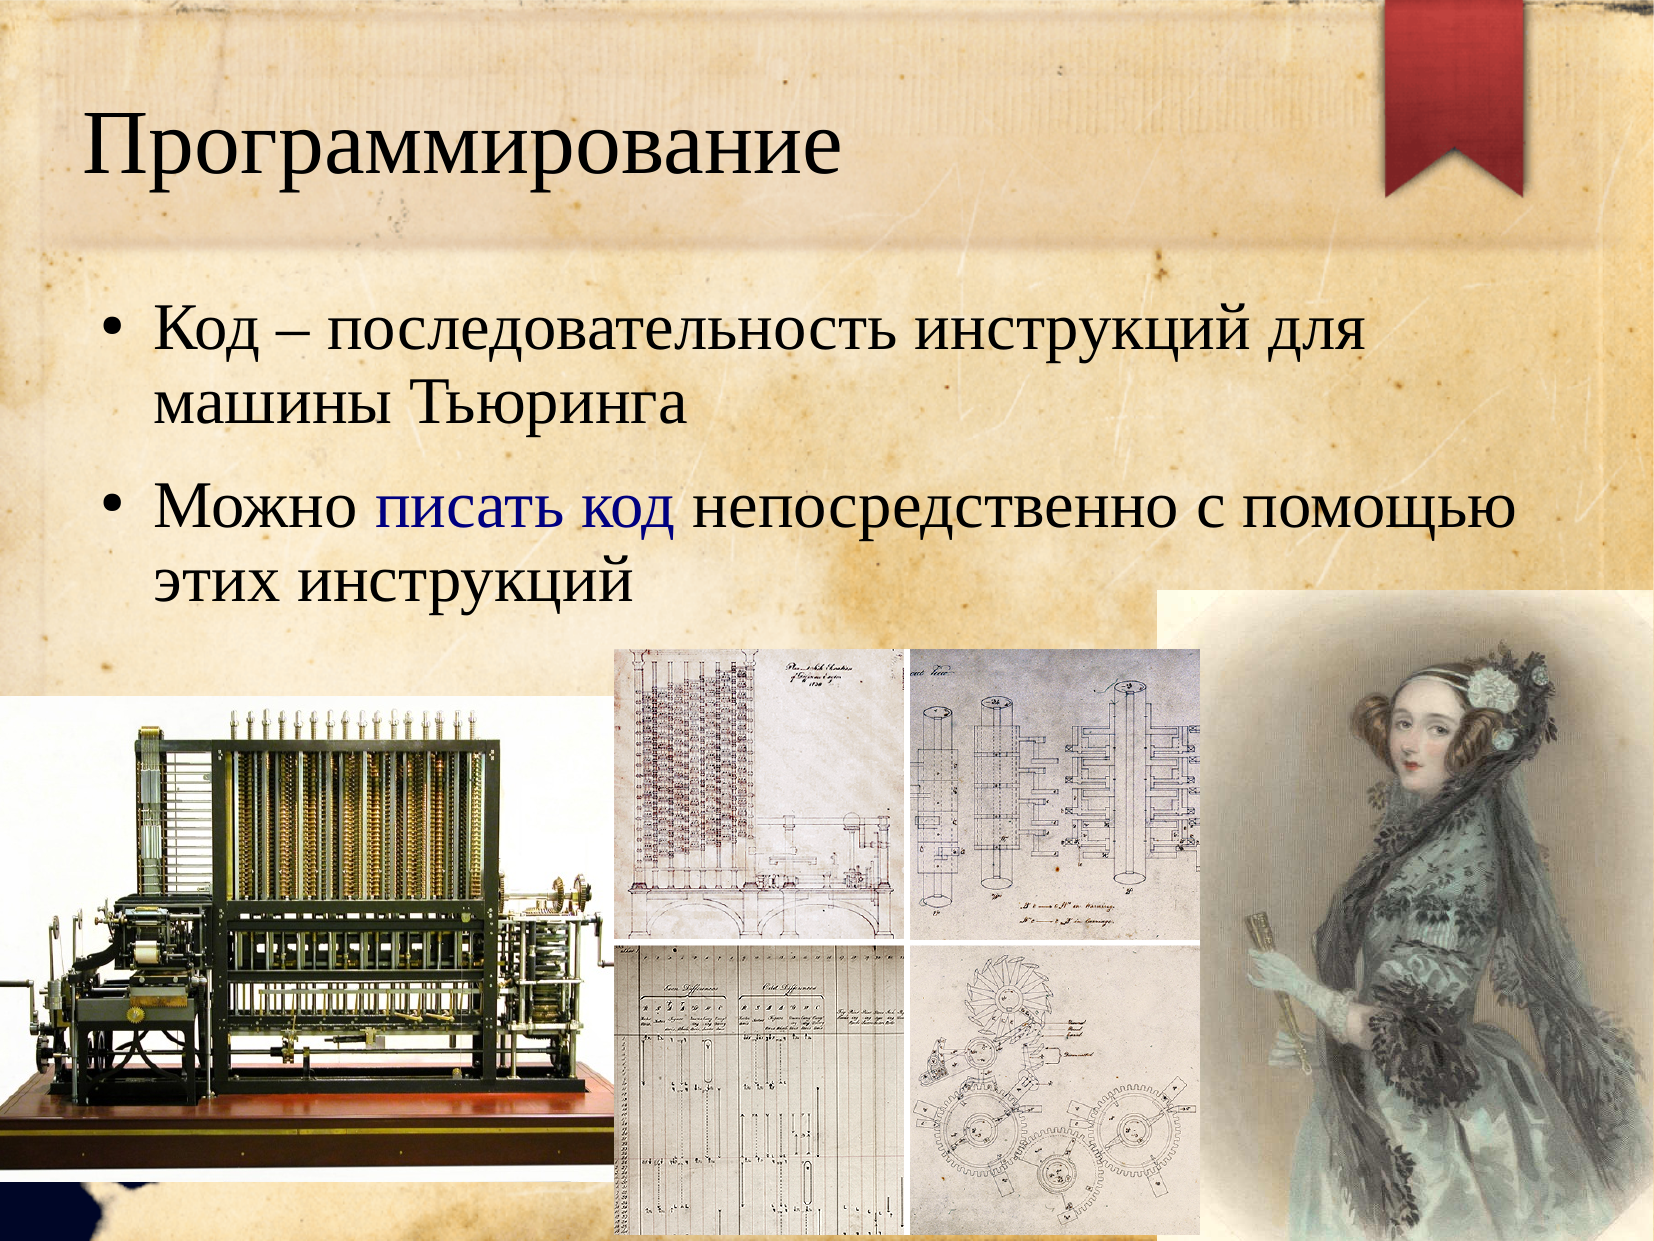

# Программирование
Код – последовательность инструкций для машины Тьюринга
Можно писать код непосредственно с помощью этих инструкций